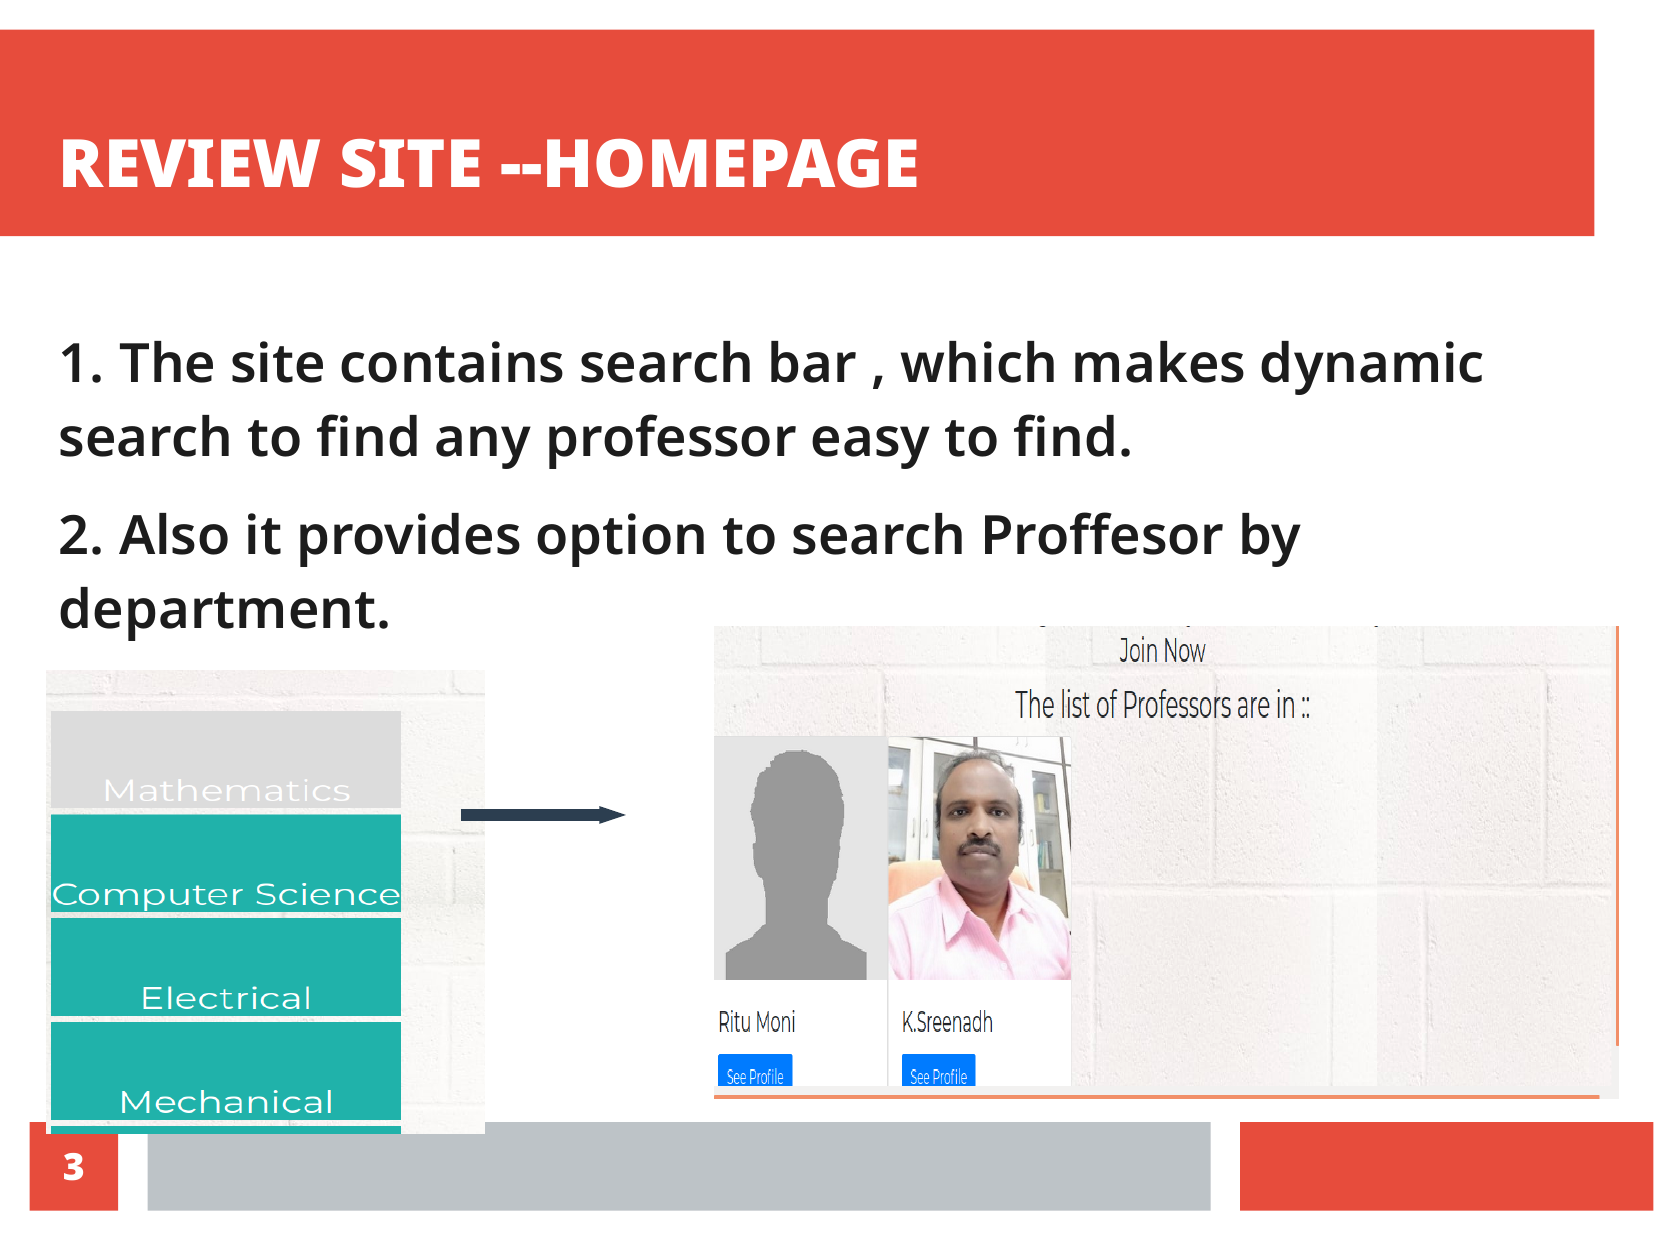

# REVIEW SITE --HOMEPAGE
1. The site contains search bar , which makes dynamic search to find any professor easy to find.
2. Also it provides option to search Proffesor by department.
3